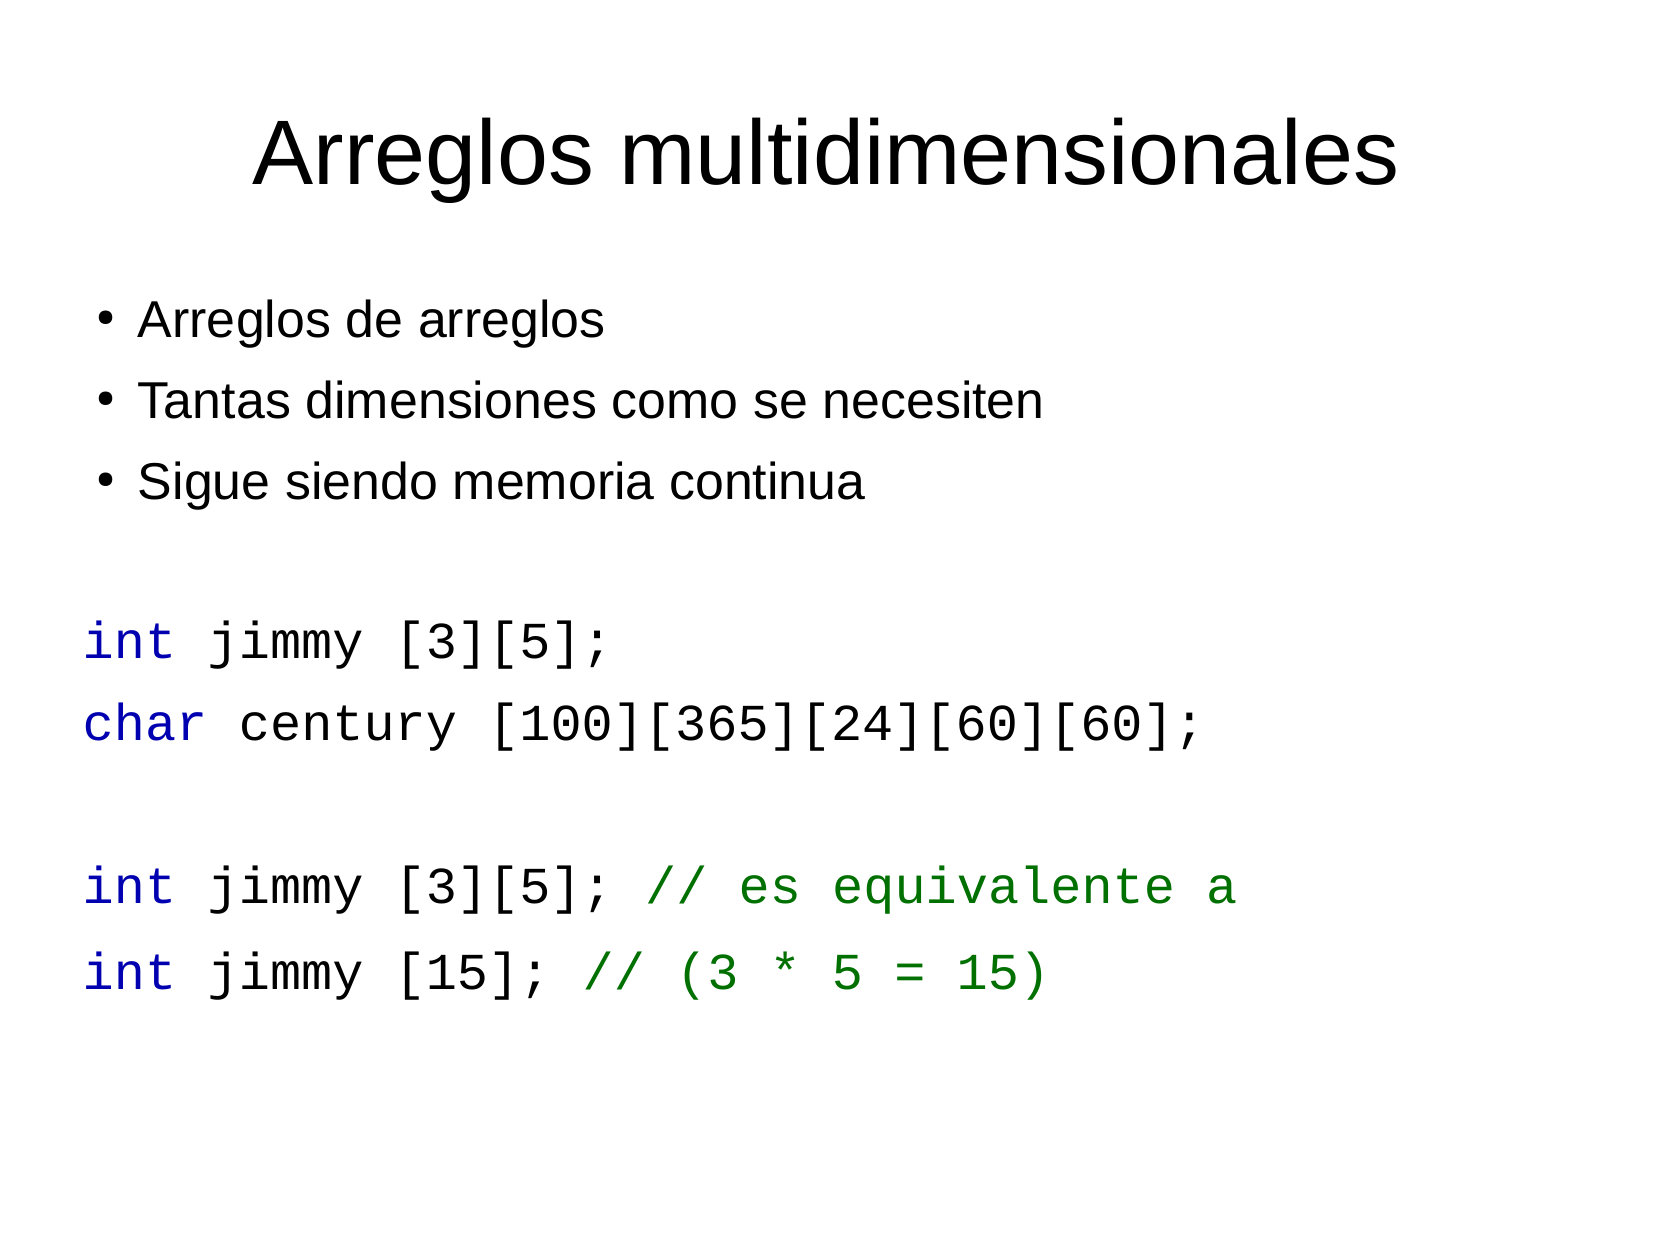

# Arreglos multidimensionales
Arreglos de arreglos
Tantas dimensiones como se necesiten
Sigue siendo memoria continua
int jimmy [3][5];
char century [100][365][24][60][60];
int jimmy [3][5]; // es equivalente a
int jimmy [15]; // (3 * 5 = 15)